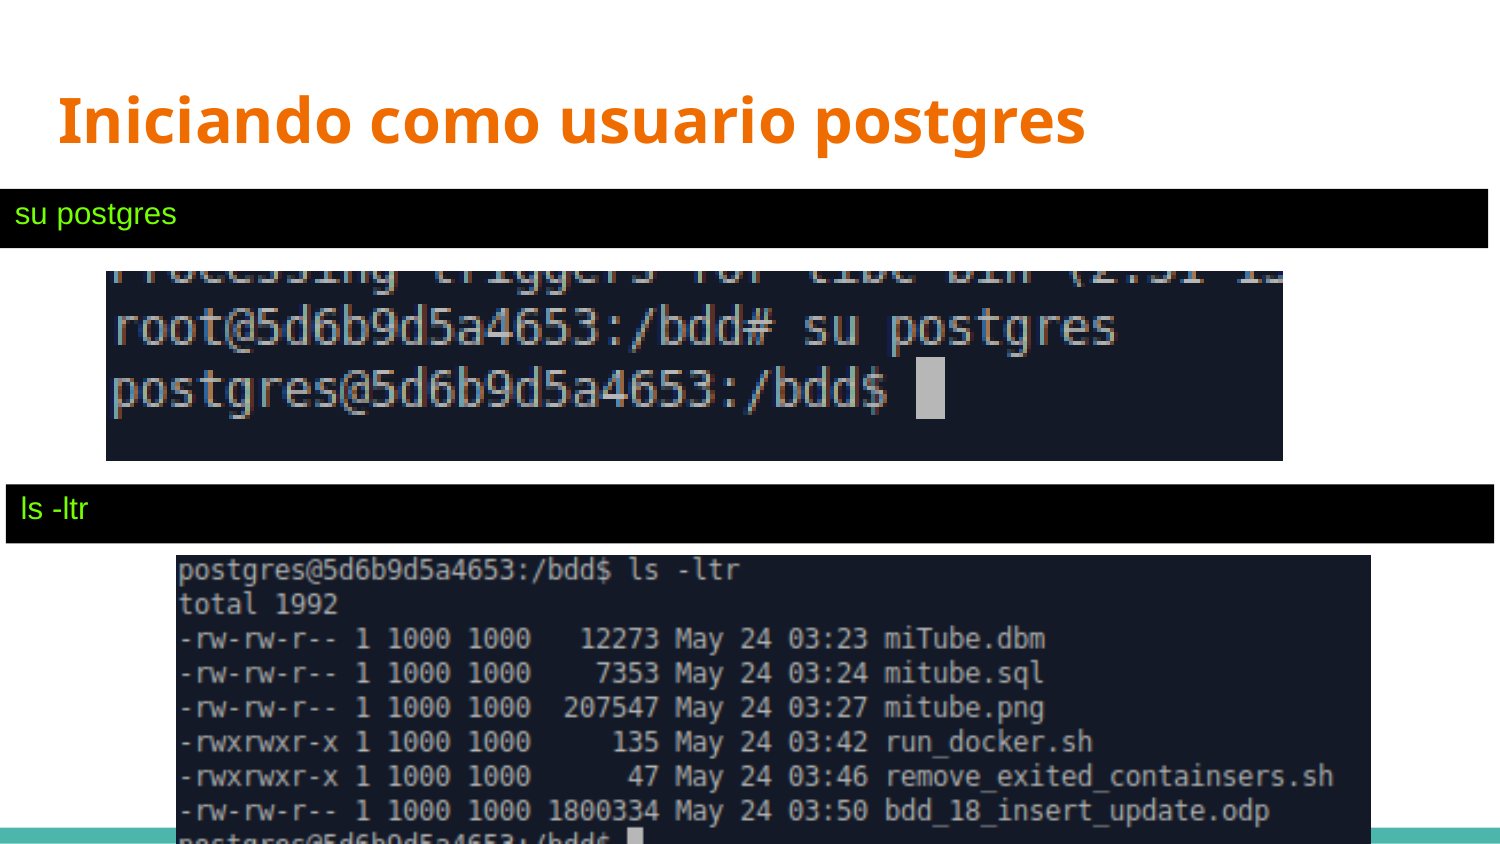

# Iniciando como usuario postgres
su postgres
ls -ltr